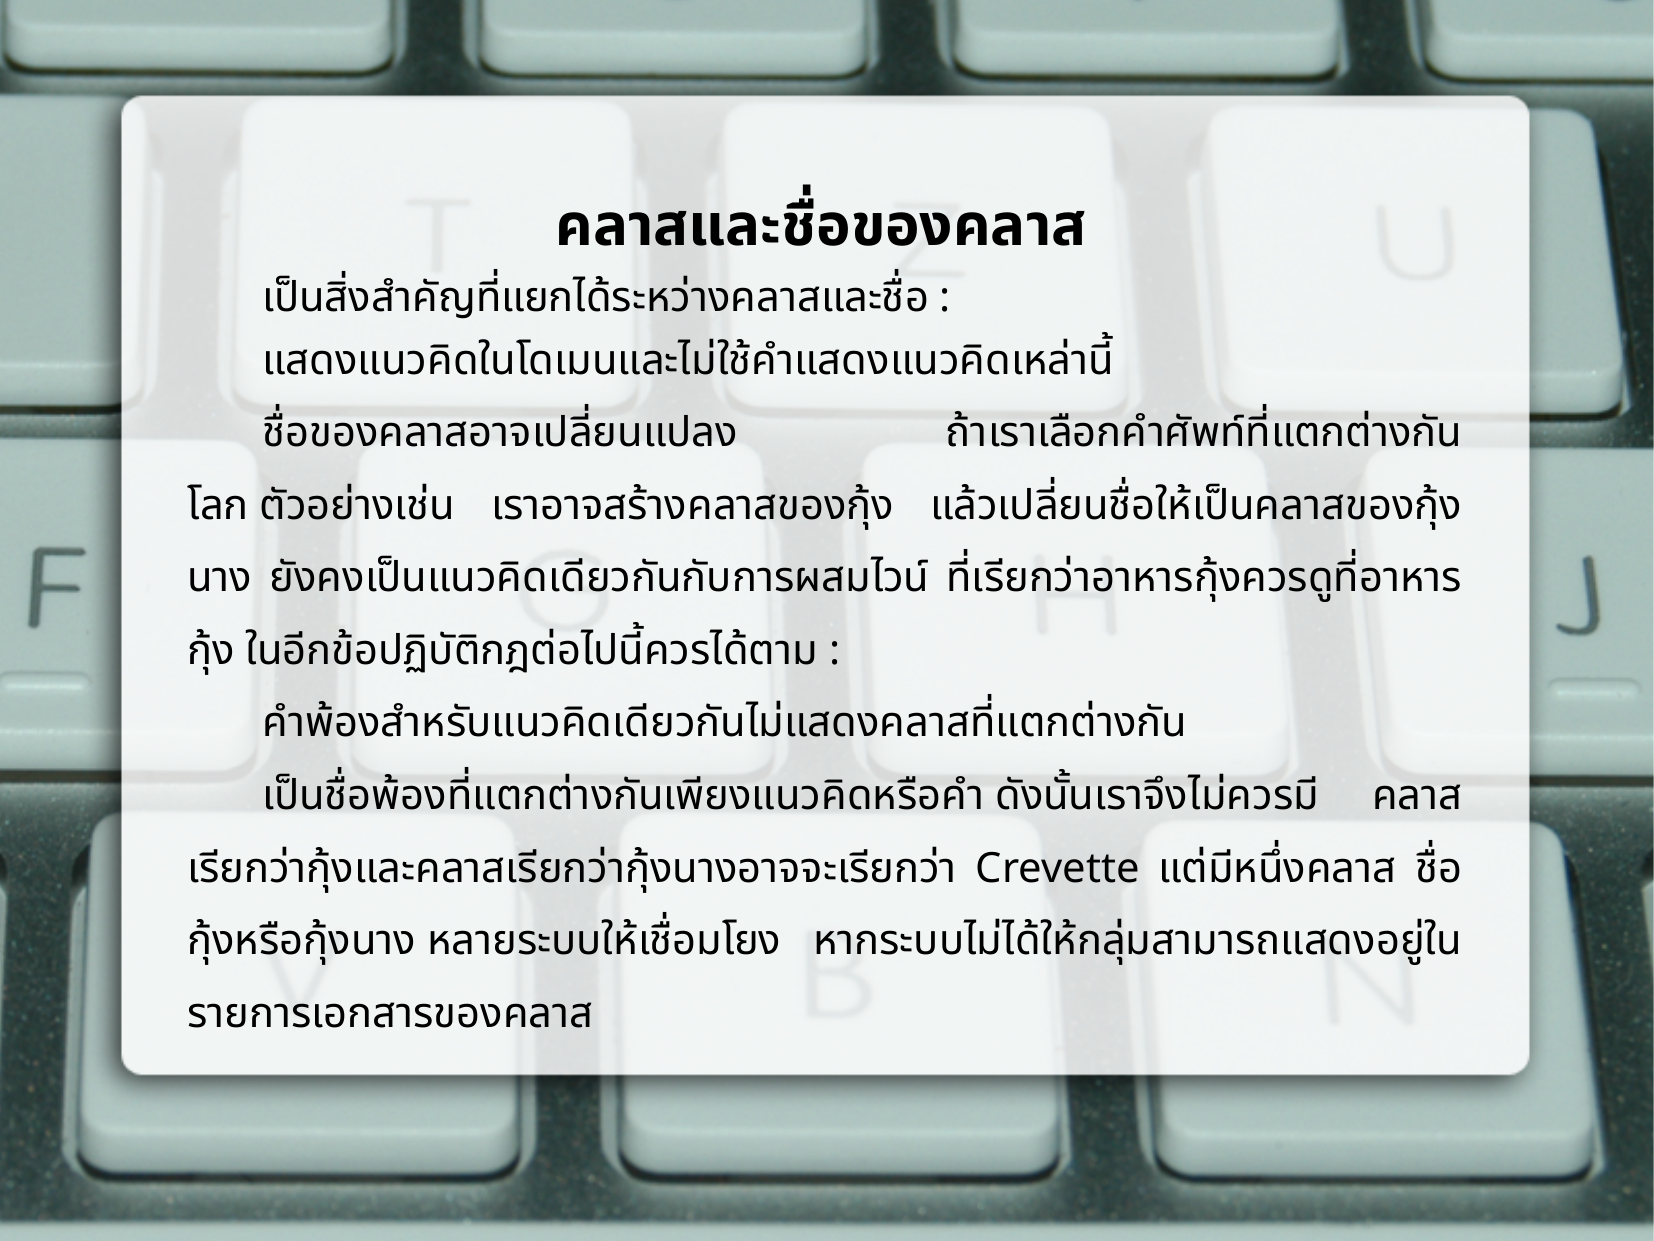

# คลาสและชื่อของคลาส
เป็นสิ่งสำคัญที่แยกได้ระหว่างคลาสและชื่อ :
แสดงแนวคิดในโดเมนและไม่ใช้คำแสดงแนวคิดเหล่านี้
ชื่อของคลาสอาจเปลี่ยนแปลง ถ้าเราเลือกคำศัพท์ที่แตกต่างกันโลก ตัวอย่างเช่น เราอาจสร้างคลาสของกุ้ง แล้วเปลี่ยนชื่อให้เป็นคลาสของกุ้งนาง ยังคงเป็นแนวคิดเดียวกันกับการผสมไวน์ ที่เรียกว่าอาหารกุ้งควรดูที่อาหารกุ้ง ในอีกข้อปฏิบัติกฎต่อไปนี้ควรได้ตาม :
คำพ้องสำหรับแนวคิดเดียวกันไม่แสดงคลาสที่แตกต่างกัน
เป็นชื่อพ้องที่แตกต่างกันเพียงแนวคิดหรือคำ ดังนั้นเราจึงไม่ควรมี คลาส เรียกว่ากุ้งและคลาสเรียกว่ากุ้งนางอาจจะเรียกว่า Crevette แต่มีหนึ่งคลาส ชื่อกุ้งหรือกุ้งนาง หลายระบบให้เชื่อมโยง หากระบบไม่ได้ให้กลุ่มสามารถแสดงอยู่ในรายการเอกสารของคลาส